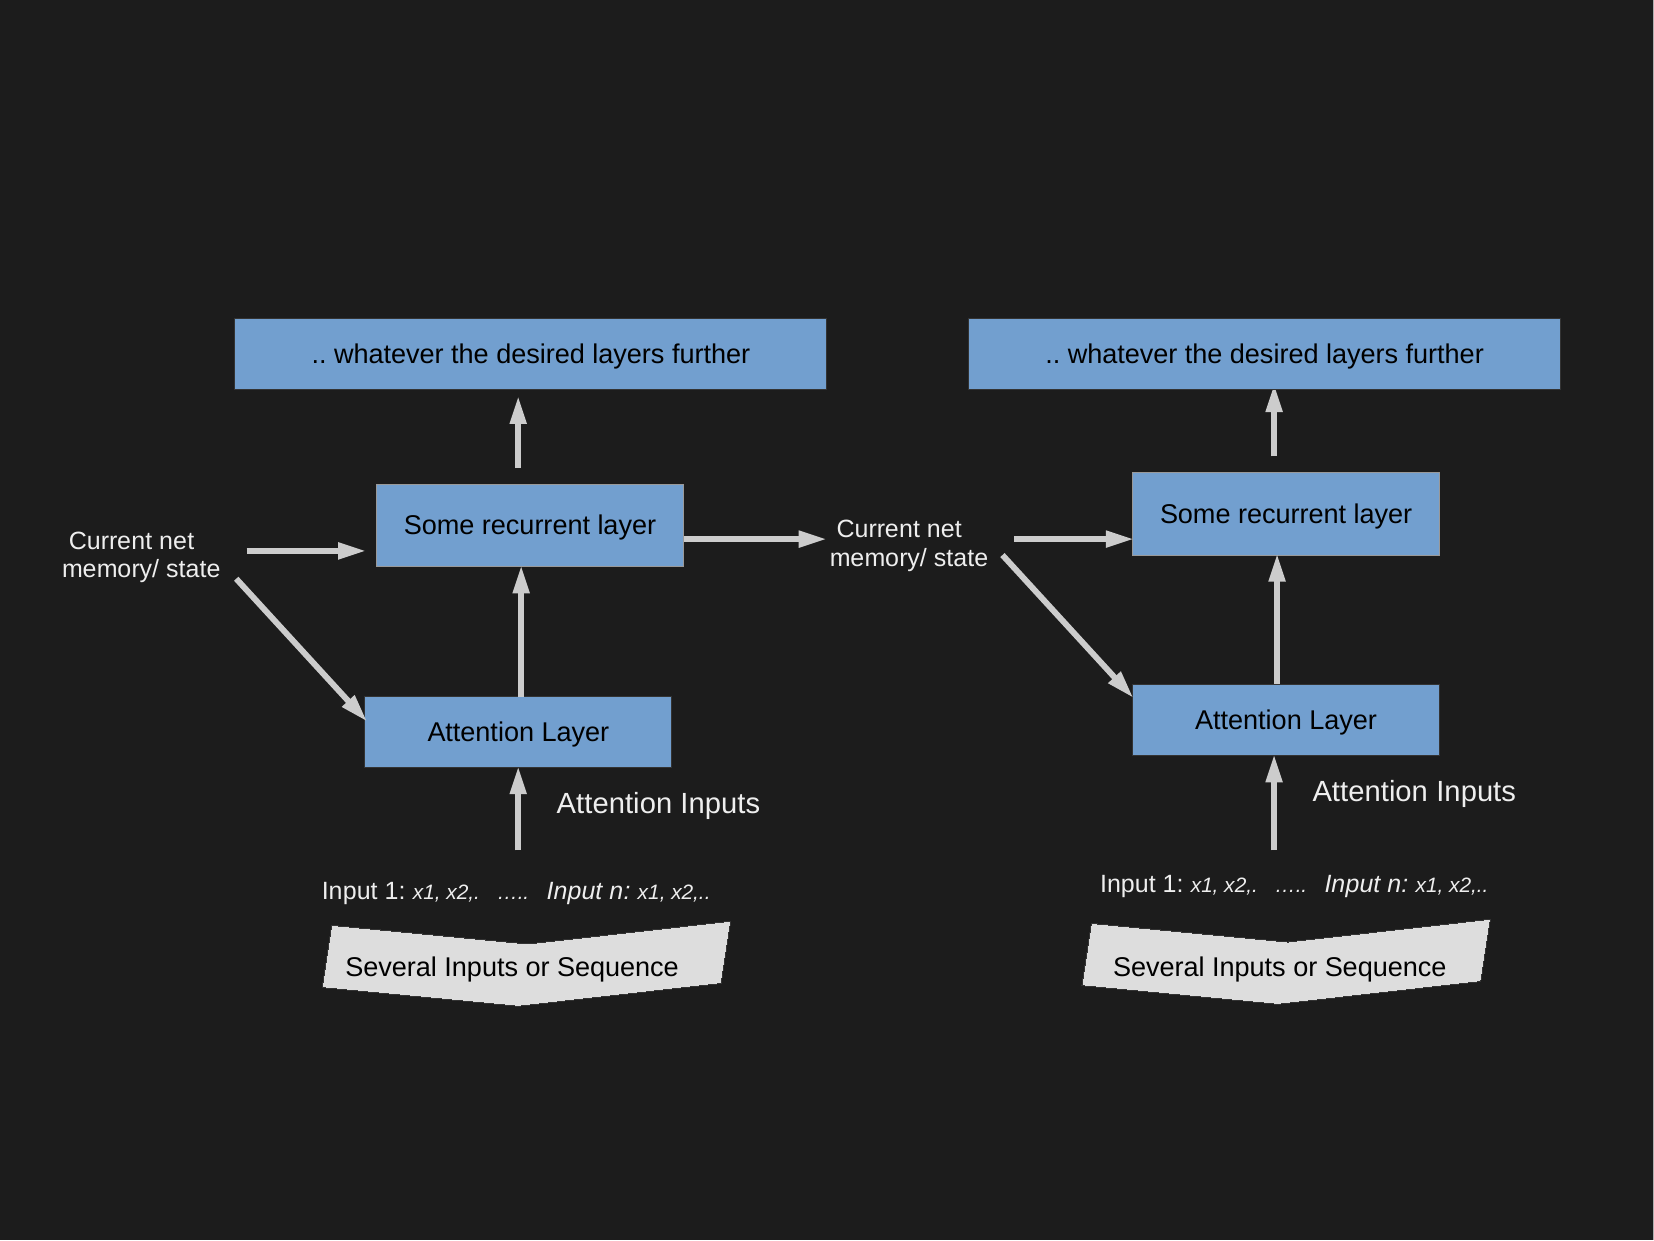

.. whatever the desired layers further
.. whatever the desired layers further
Some recurrent layer
Some recurrent layer
 Current net memory/ state
 Current net memory/ state
Attention Layer
Attention Layer
Attention Inputs
Attention Inputs
Input 1: x1, x2,. ….. Input n: x1, x2,..
Input 1: x1, x2,. ….. Input n: x1, x2,..
Several Inputs or Sequence
Several Inputs or Sequence